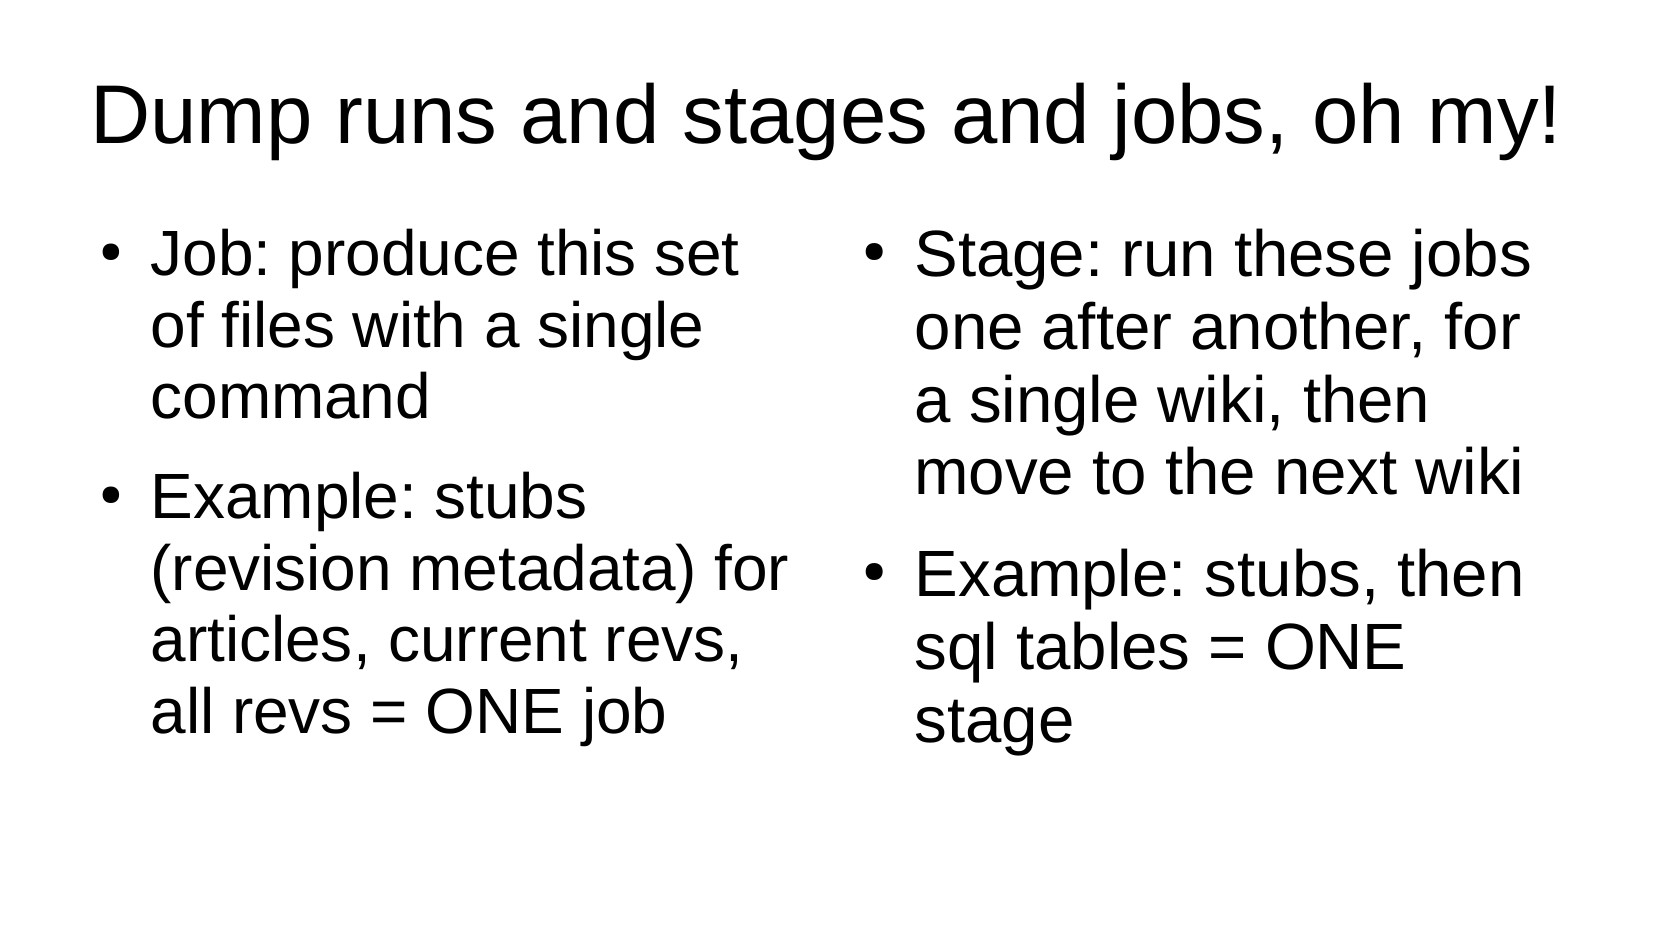

# Dump runs and stages and jobs, oh my!
Job: produce this set of files with a single command
Example: stubs (revision metadata) for articles, current revs, all revs = ONE job
Stage: run these jobs one after another, for a single wiki, then move to the next wiki
Example: stubs, then sql tables = ONE stage